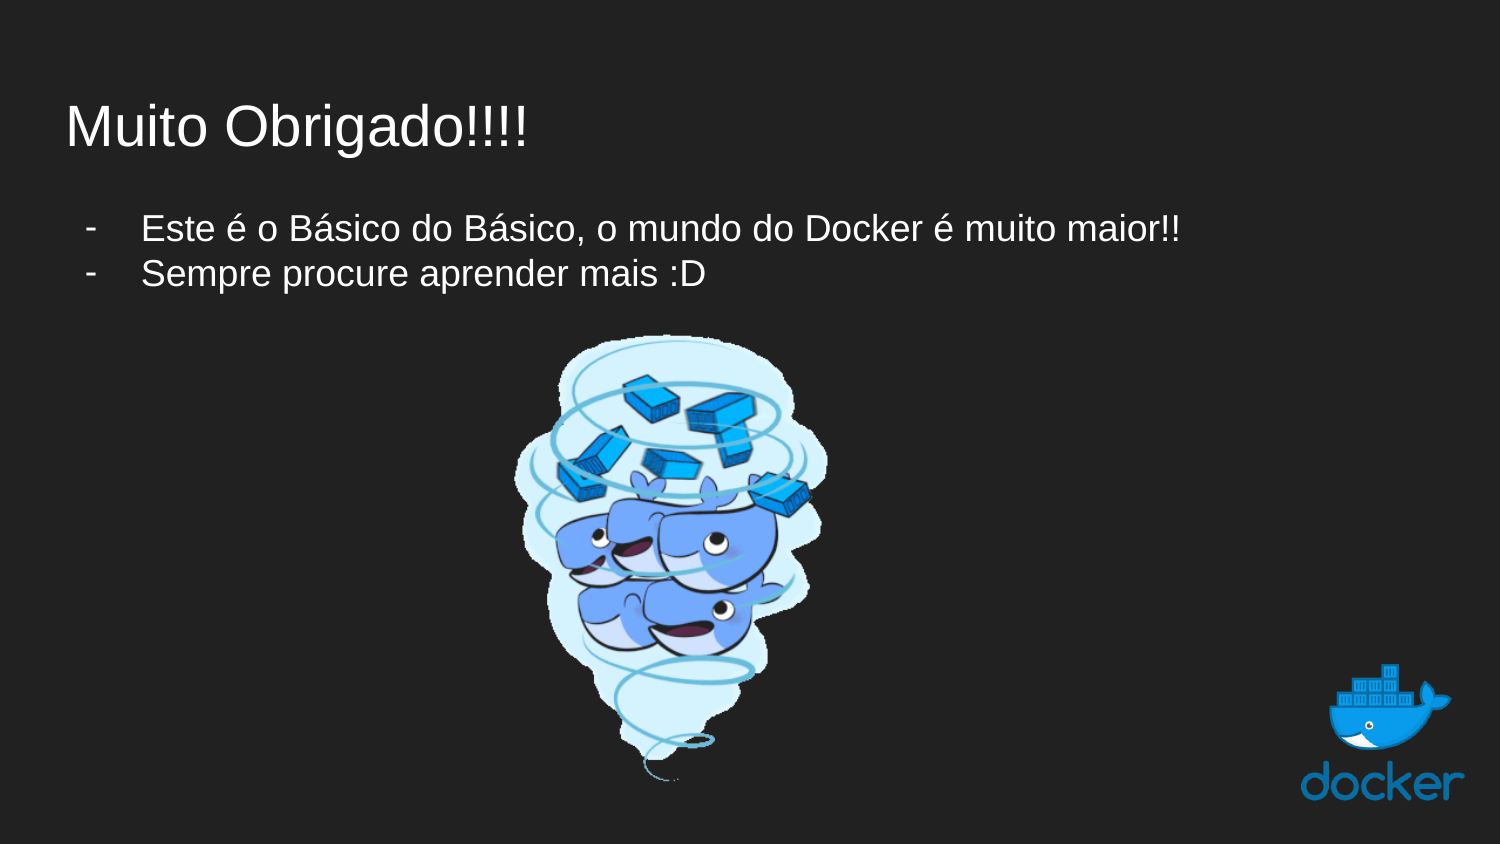

Muito Obrigado!!!!
Este é o Básico do Básico, o mundo do Docker é muito maior!!
Sempre procure aprender mais :D